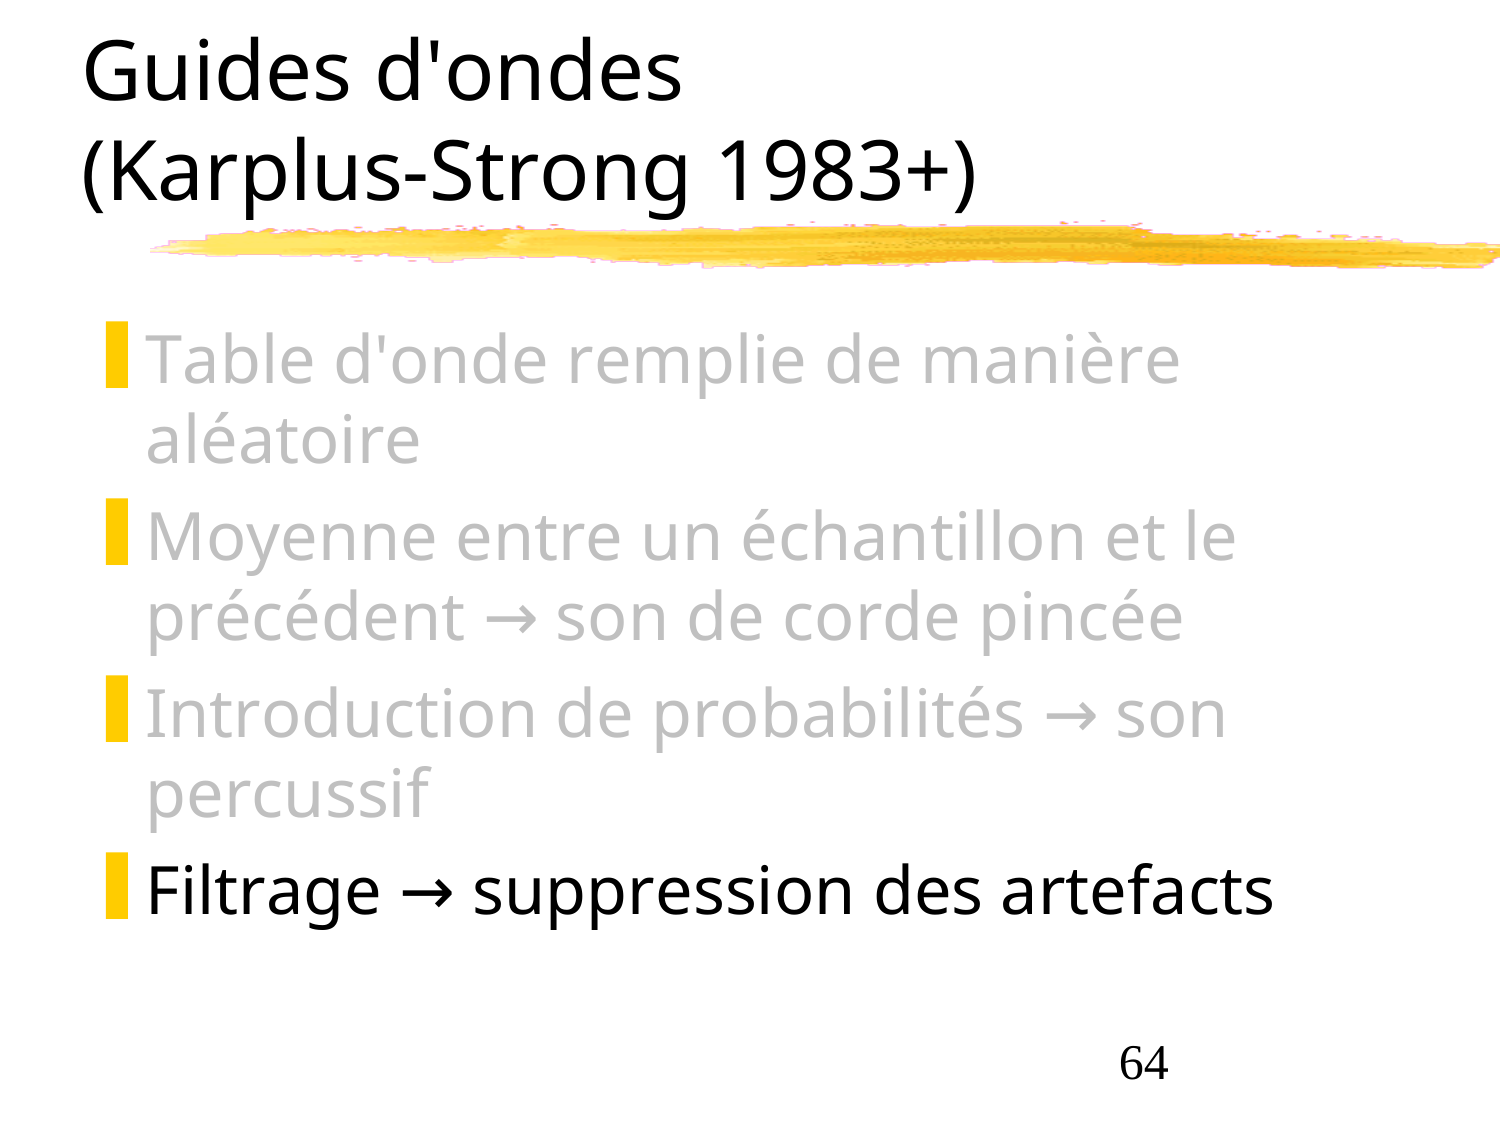

# Guides d'ondes (Karplus-Strong 1983+)
Table d'onde remplie de manière aléatoire
Moyenne entre un échantillon et le précédent → son de corde pincée
Introduction de probabilités → son percussif
Filtrage → suppression des artefacts
64